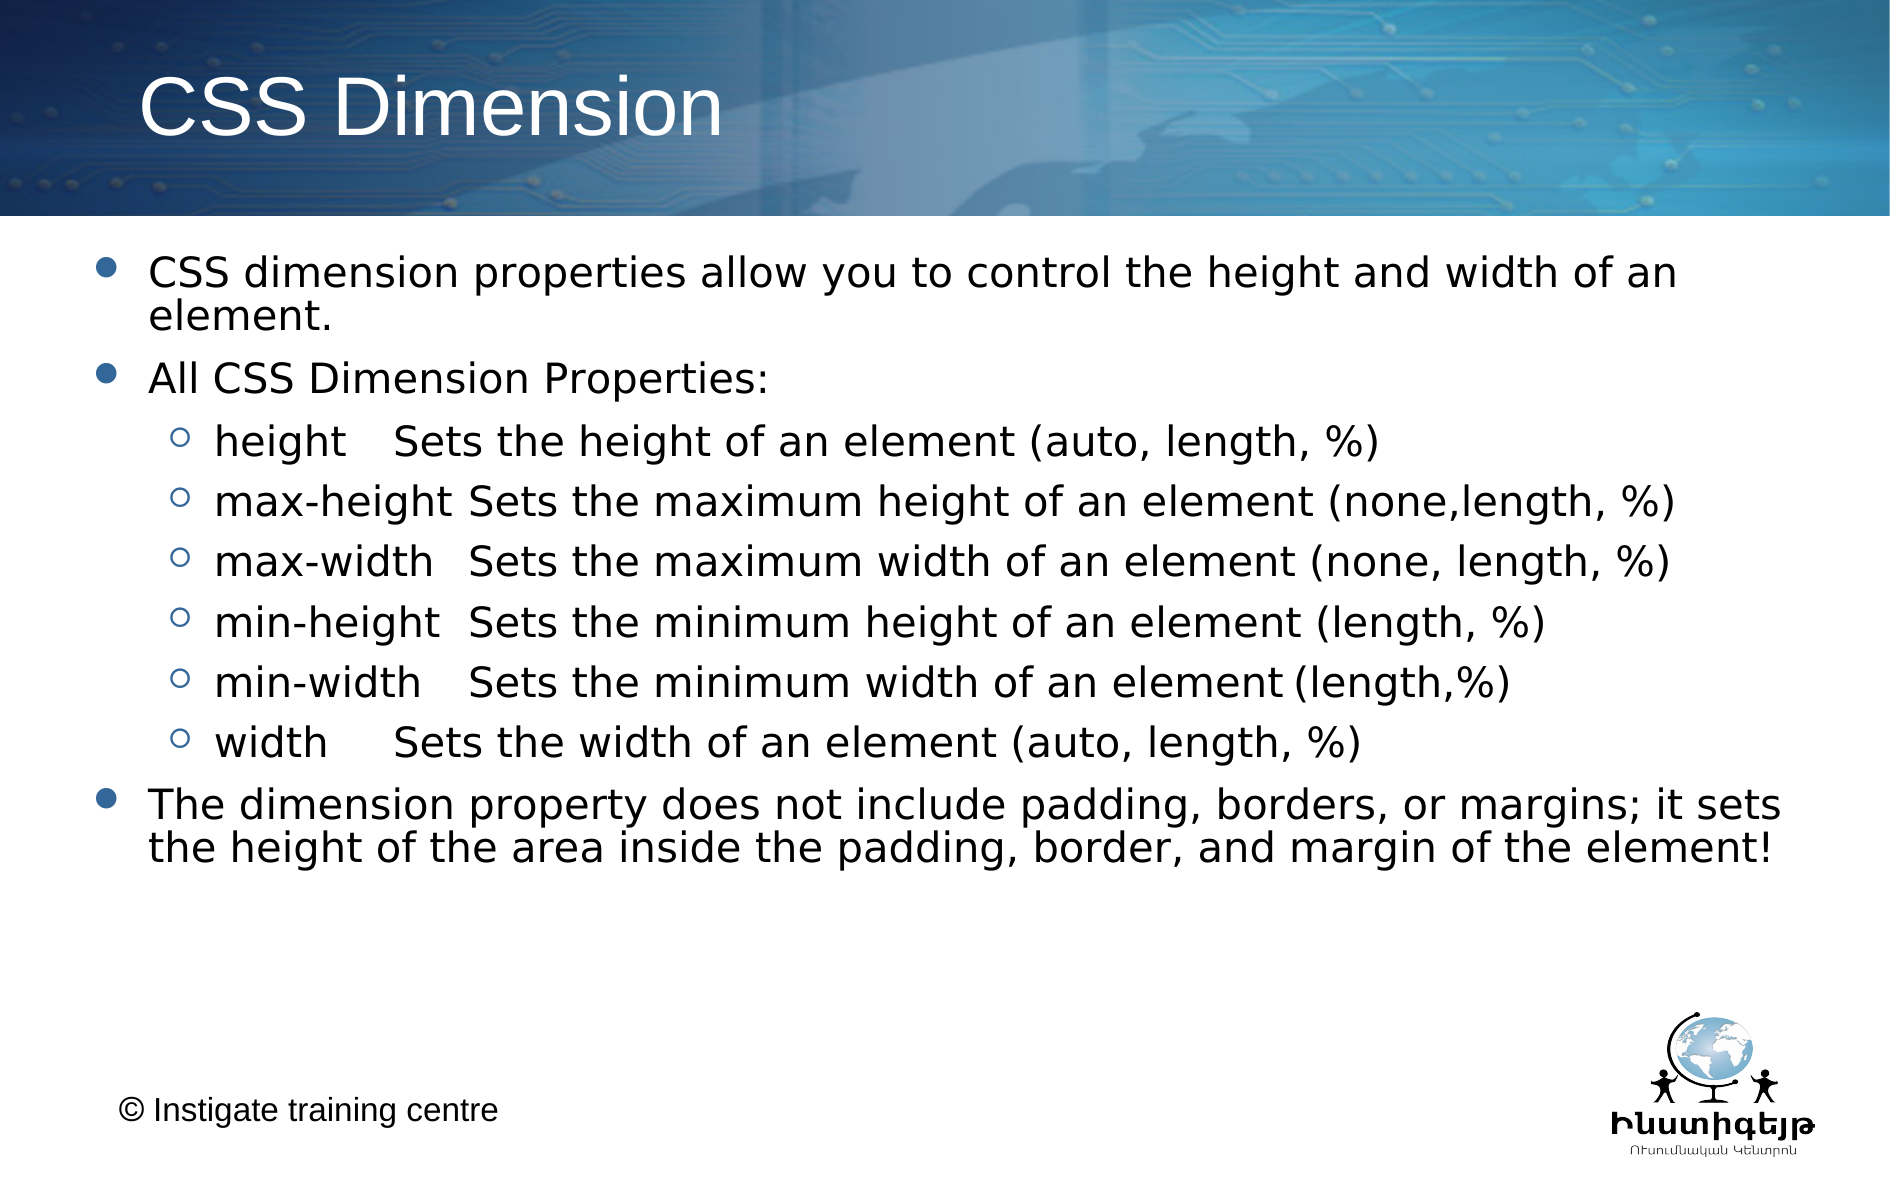

CSS Dimension
# CSS dimension properties allow you to control the height and width of an element.
All CSS Dimension Properties:
height	Sets the height of an element (auto, length, %)
max-height	Sets the maximum height of an element (none,length, %)
max-width	Sets the maximum width of an element (none, length, %)
min-height	Sets the minimum height of an element (length, %)
min-width	Sets the minimum width of an element	(length,%)
width	Sets the width of an element (auto, length, %)
The dimension property does not include padding, borders, or margins; it sets the height of the area inside the padding, border, and margin of the element!